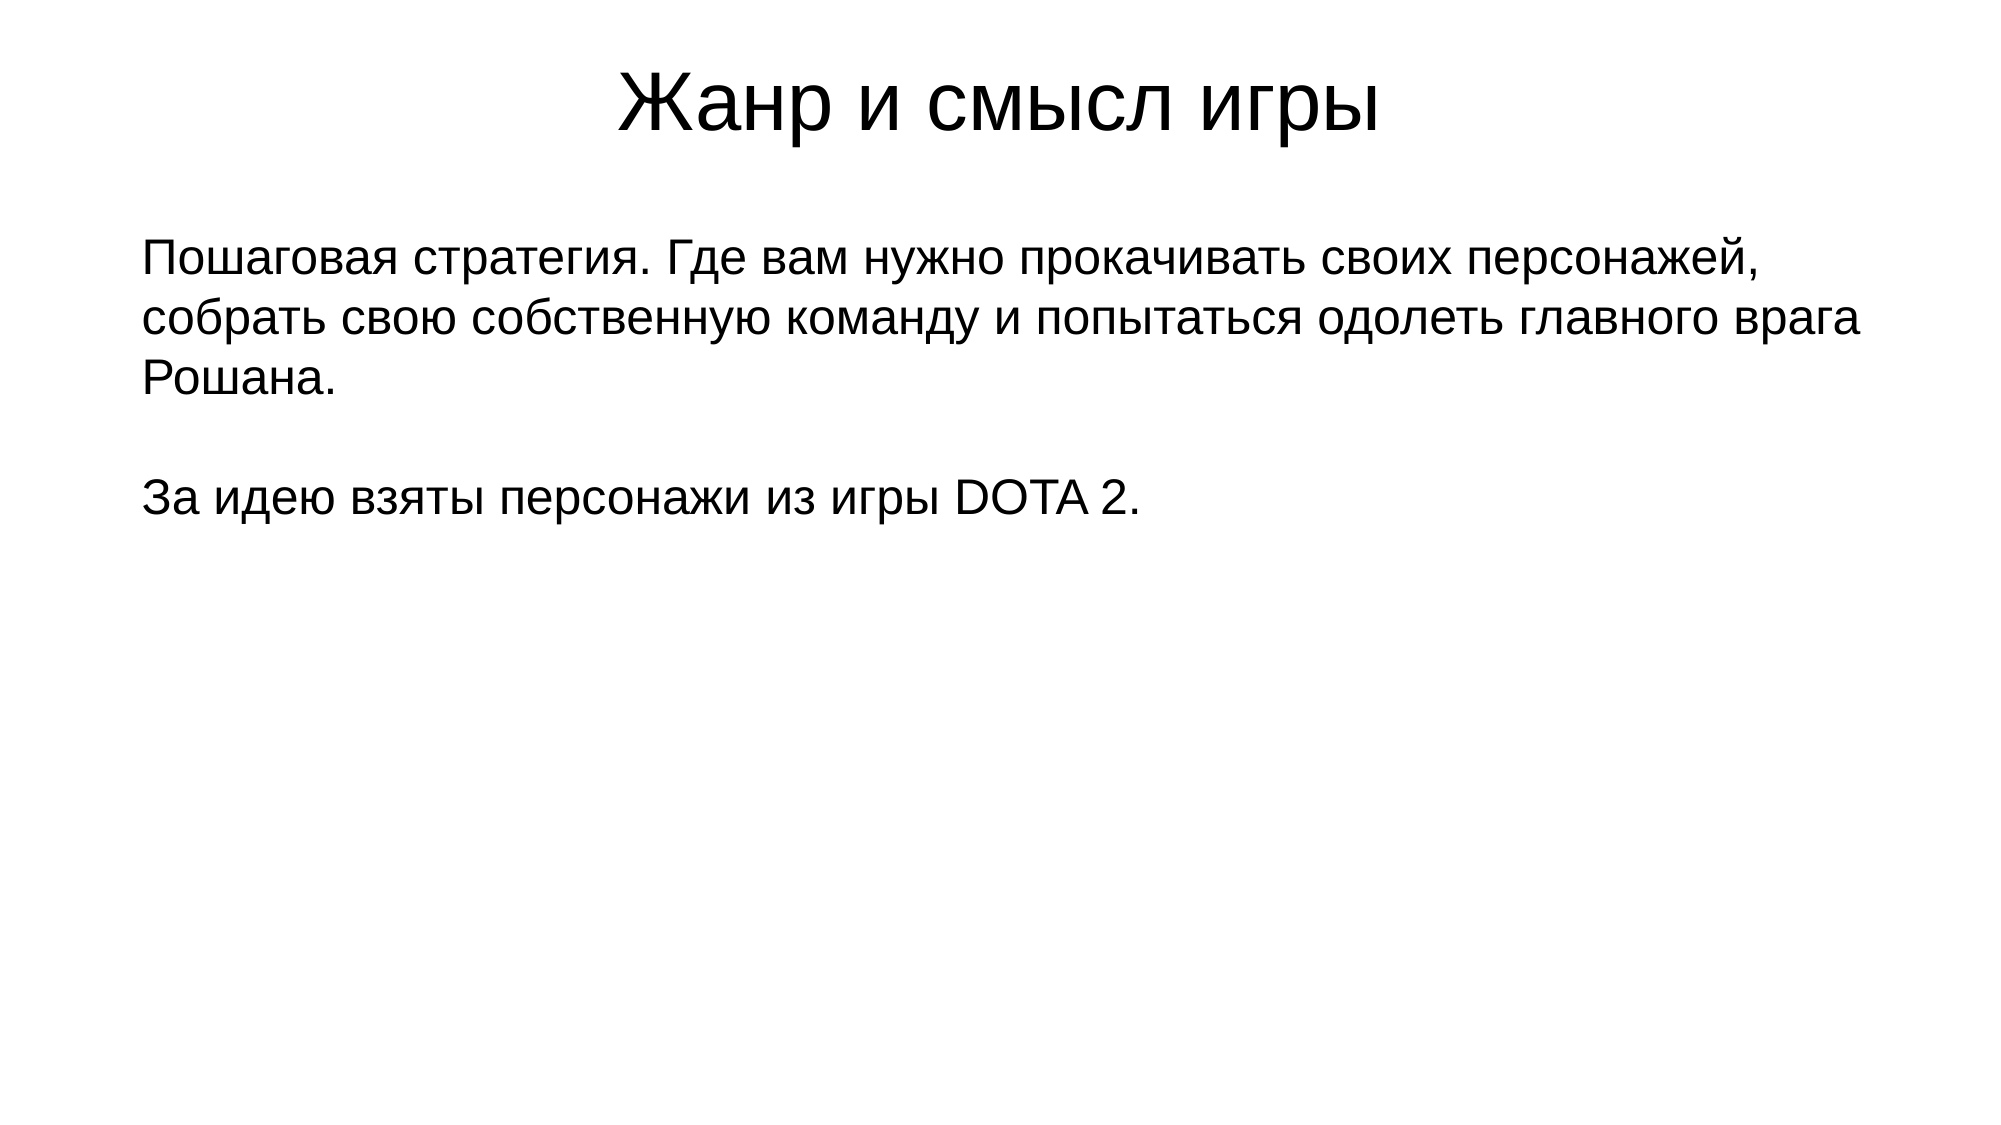

# Жанр и смысл игры
Пошаговая стратегия. Где вам нужно прокачивать своих персонажей, собрать свою собственную команду и попытаться одолеть главного врага Рошана.
За идею взяты персонажи из игры DOTA 2.